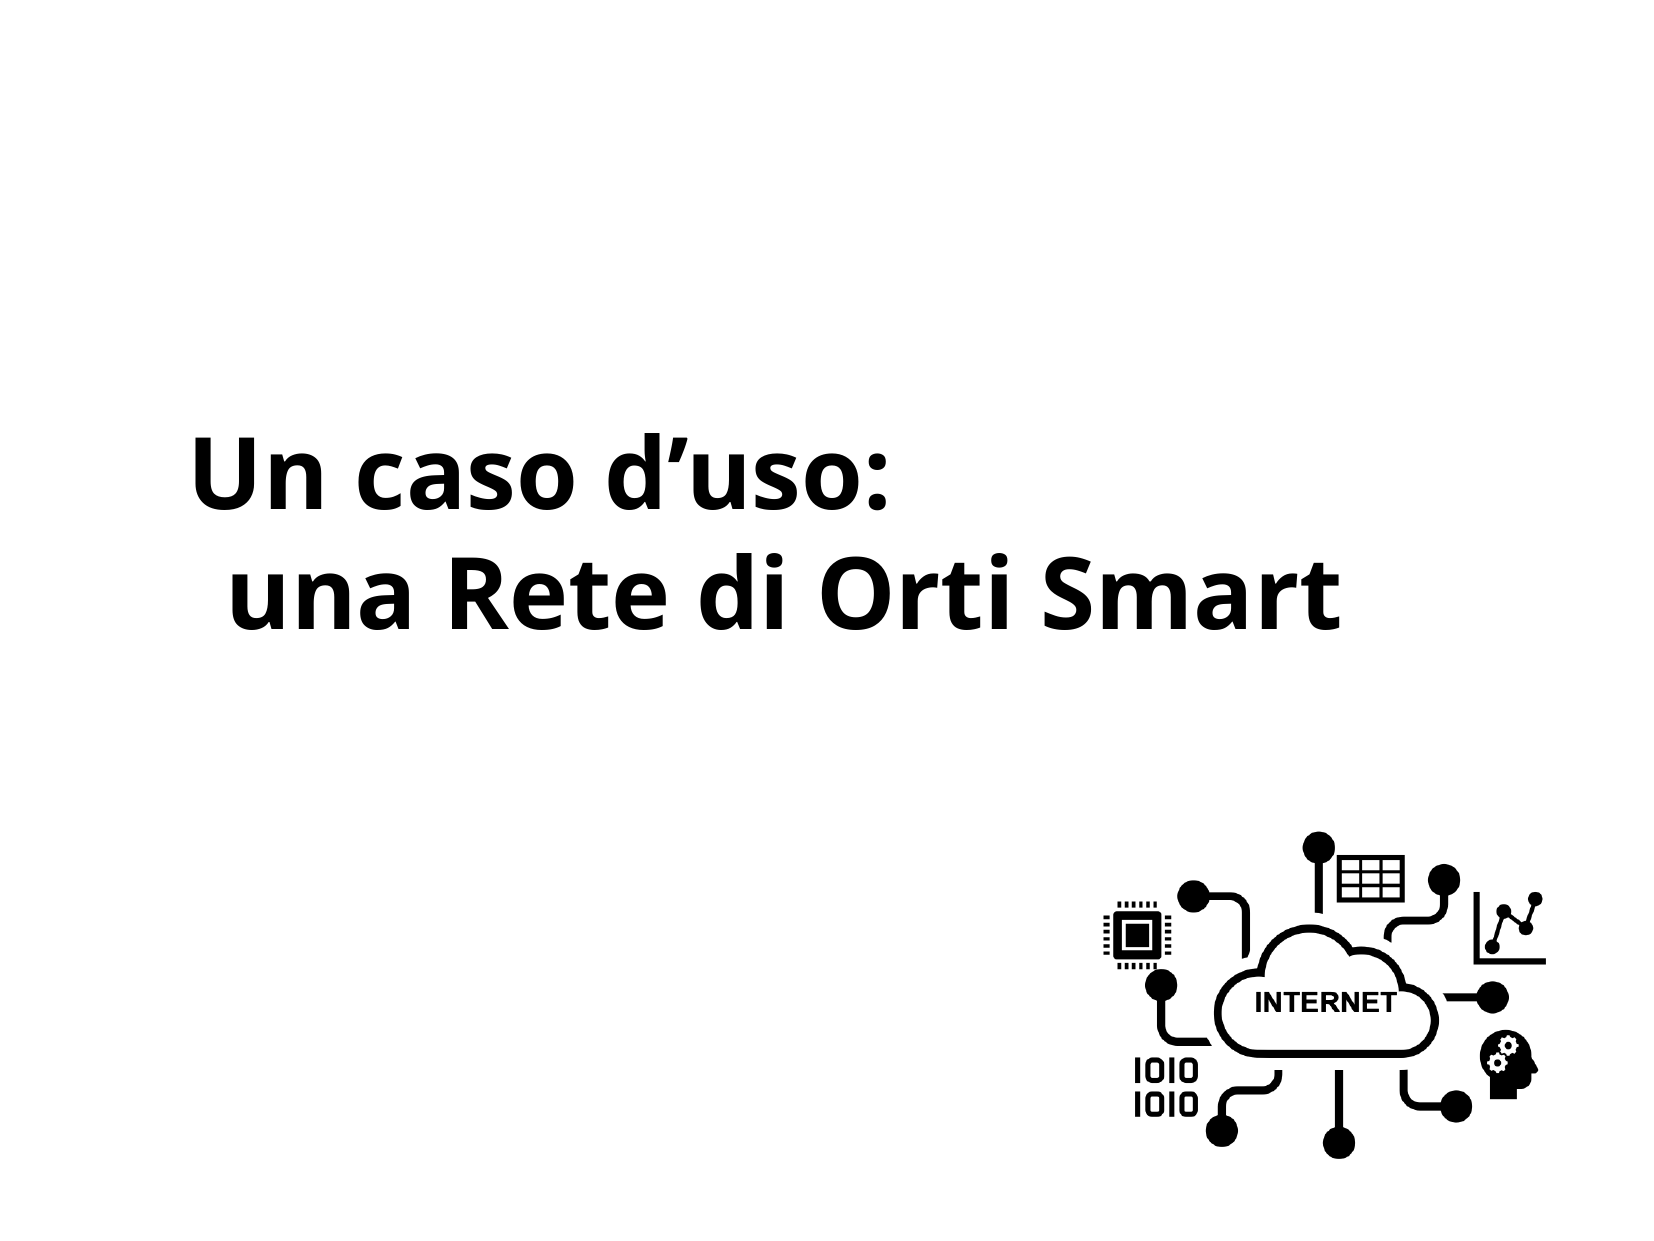

# Un caso d’uso: una Rete di Orti Smart